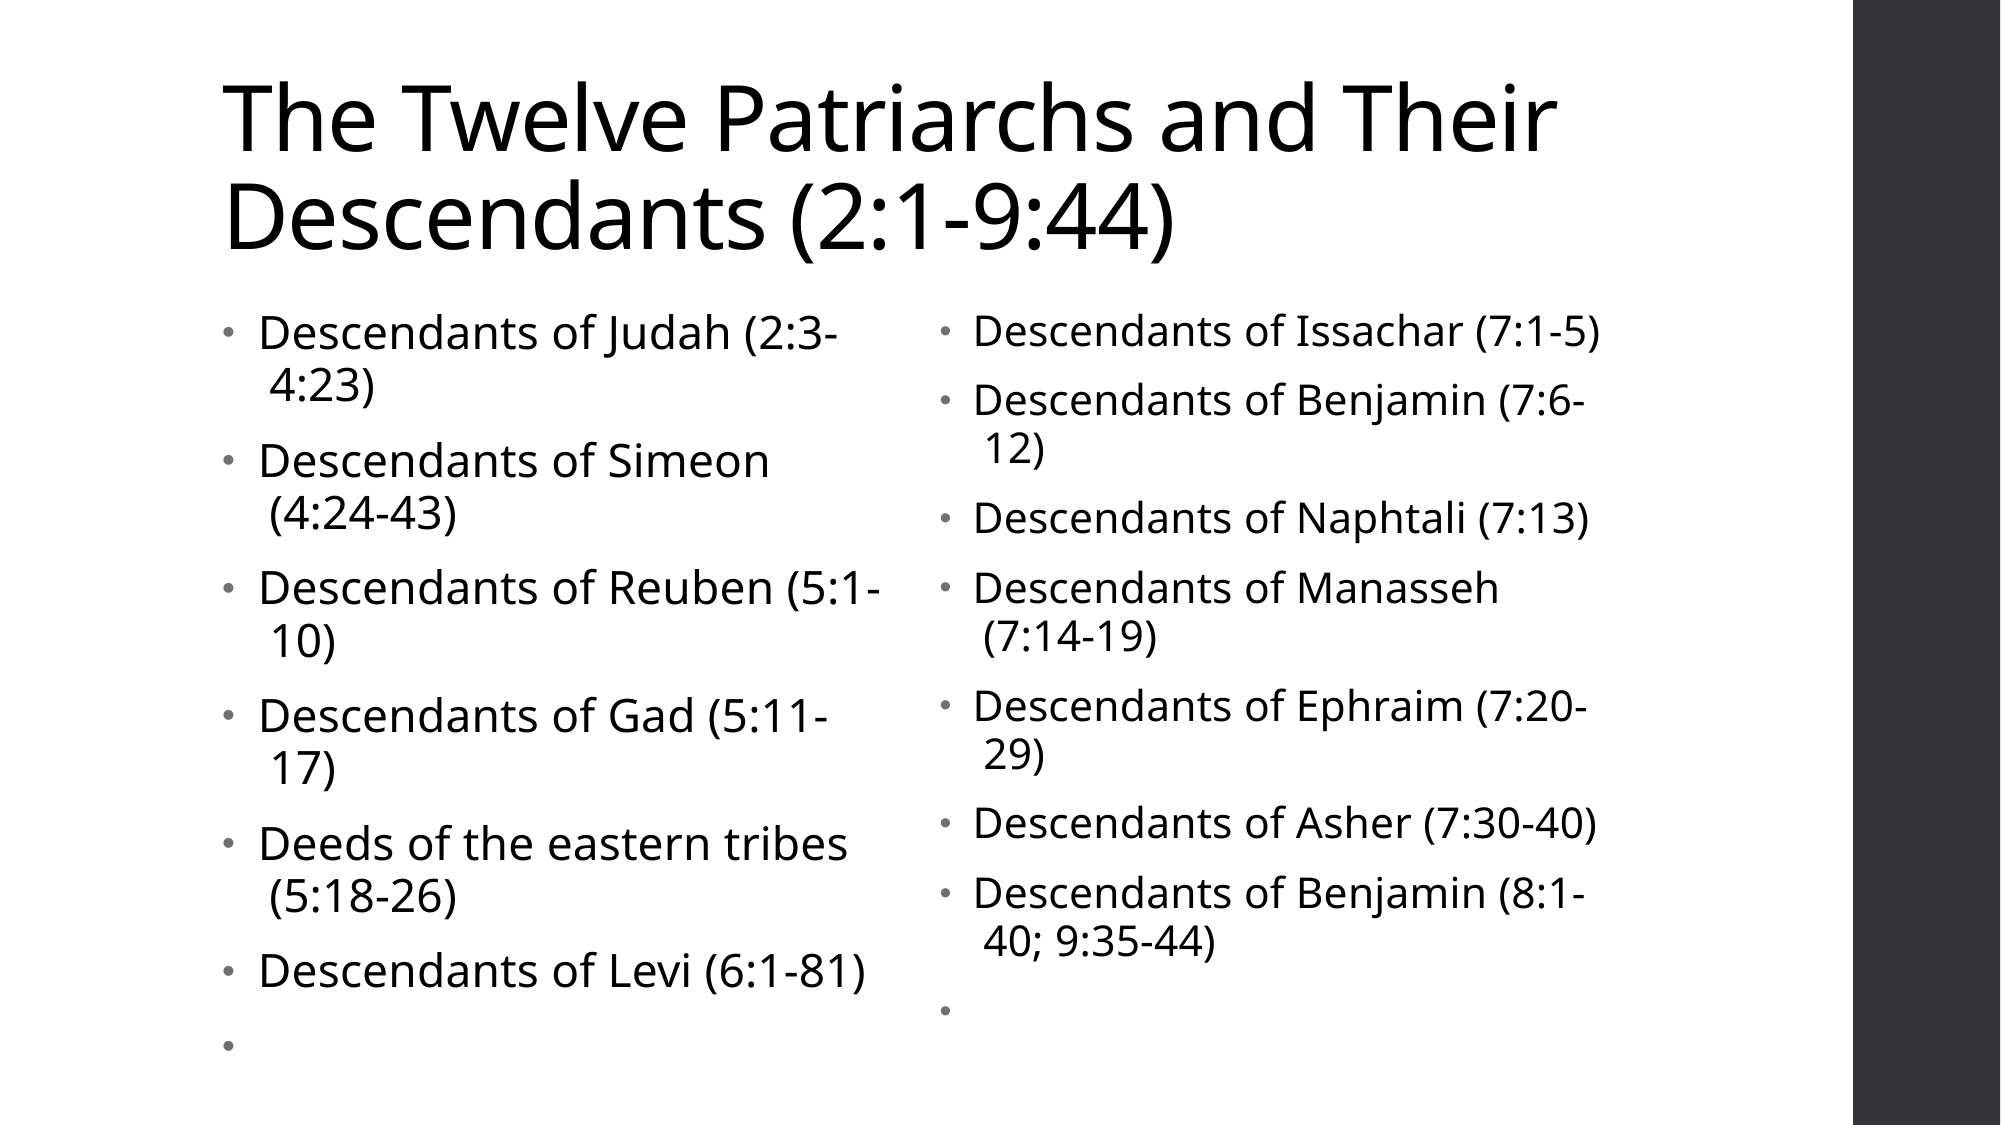

# The Twelve Patriarchs and Their Descendants (2:1-9:44)
 Descendants of Judah (2:3-4:23)
 Descendants of Simeon (4:24-43)
 Descendants of Reuben (5:1-10)
 Descendants of Gad (5:11-17)
 Deeds of the eastern tribes (5:18-26)
 Descendants of Levi (6:1-81)
 Descendants of Issachar (7:1-5)
 Descendants of Benjamin (7:6-12)
 Descendants of Naphtali (7:13)
 Descendants of Manasseh (7:14-19)
 Descendants of Ephraim (7:20-29)
 Descendants of Asher (7:30-40)
 Descendants of Benjamin (8:1-40; 9:35-44)